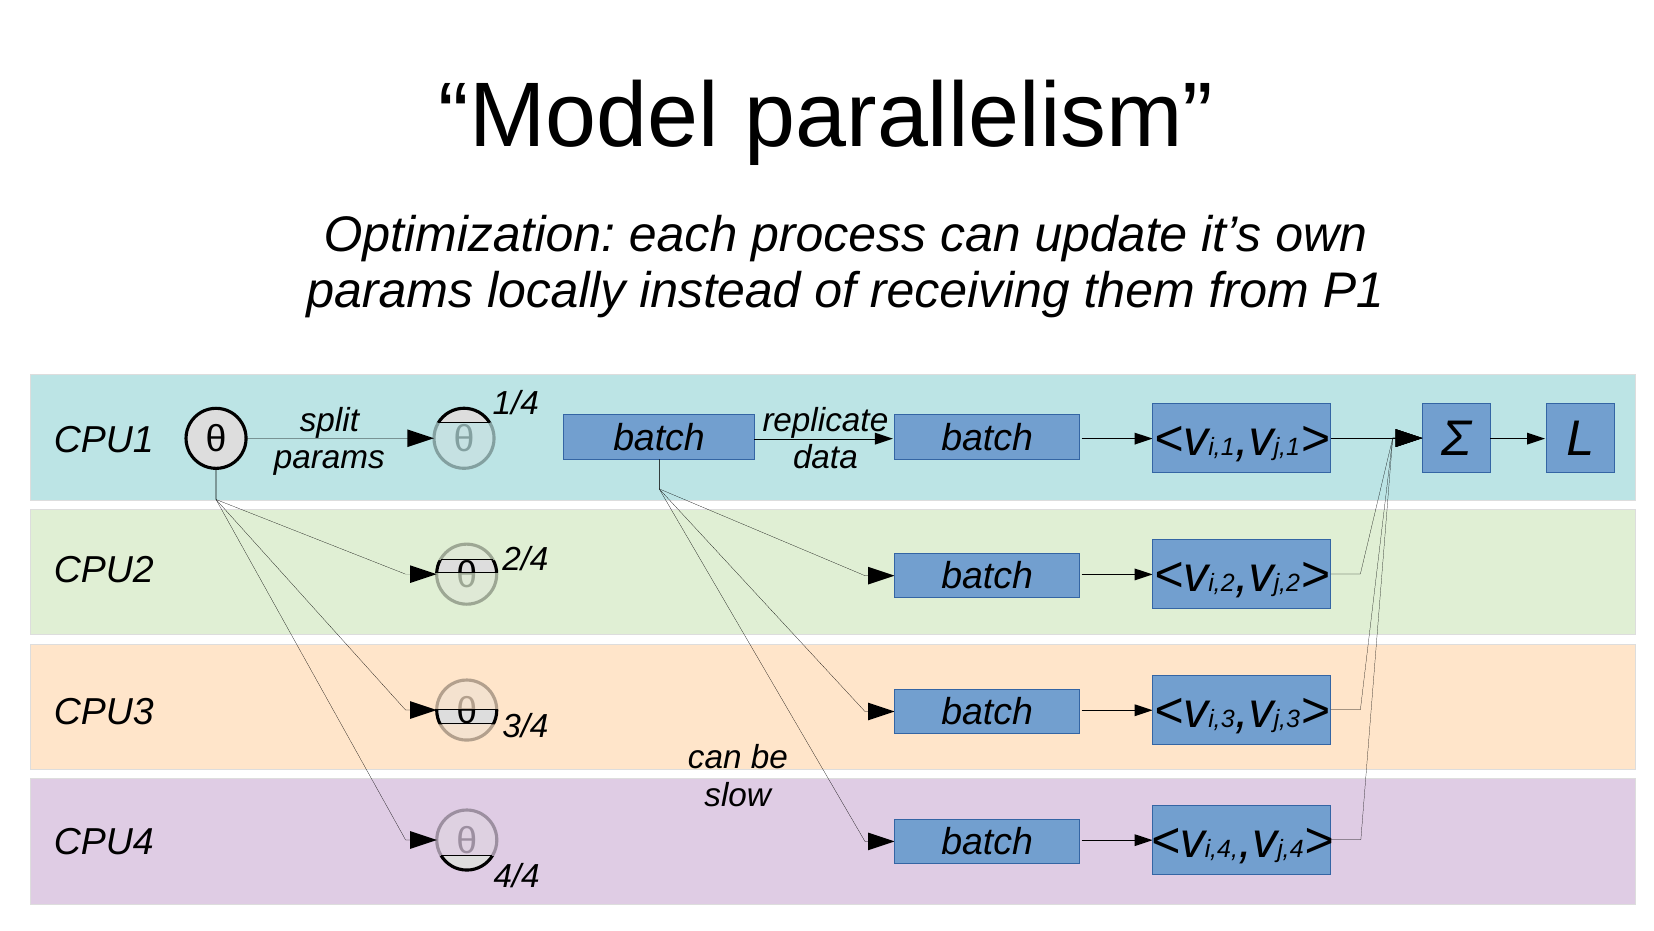

# “Model parallelism”
Optimization: each process can update it’s own params locally instead of receiving them from P1
1/4
split
params
replicate
data
<vi,1,vj,1>
Σ
L
θ
θ
CPU1
batch
batch
batch
2/4
<vi,2,vj,2>
CPU2
θ
batch
<vi,3,vj,3>
θ
CPU3
batch
3/4
can be slow
<vi,4,,vj,4>
θ
CPU4
batch
4/4